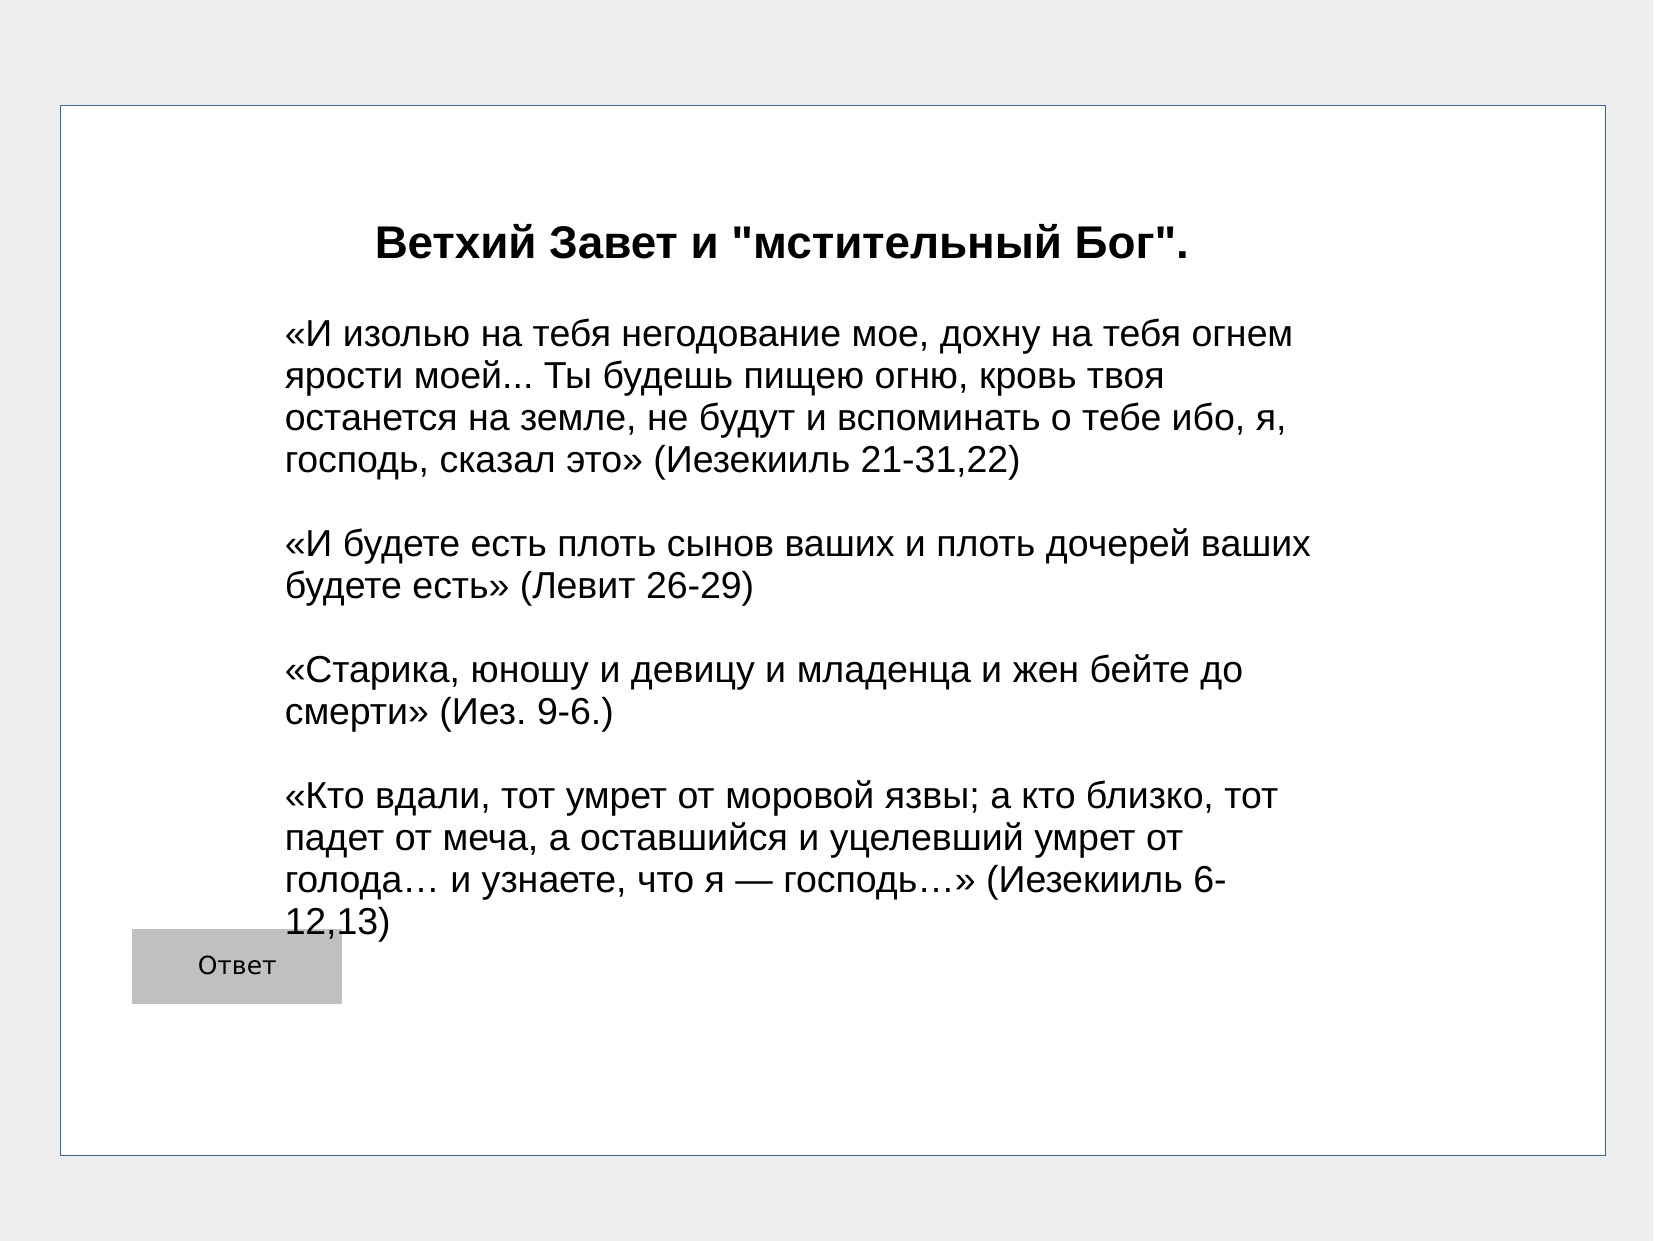

Ветхий Завет и "мстительный Бог".
«И изолью на тебя негодование мое, дохну на тебя огнем ярости моей... Ты будешь пищею огню, кровь твоя останется на земле, не будут и вспоминать о тебе ибо, я, господь, сказал это» (Иезекииль 21-31,22)
«И будете есть плоть сынов ваших и плоть дочерей ваших будете есть» (Левит 26-29)
«Старика, юношу и девицу и младенца и жен бейте до смерти» (Иез. 9-6.)
«Кто вдали, тот умрет от моровой язвы; а кто близко, тот падет от меча, а оставшийся и уцелевший умрет от голода… и узнаете, что я — господь…» (Иезекииль 6-12,13)